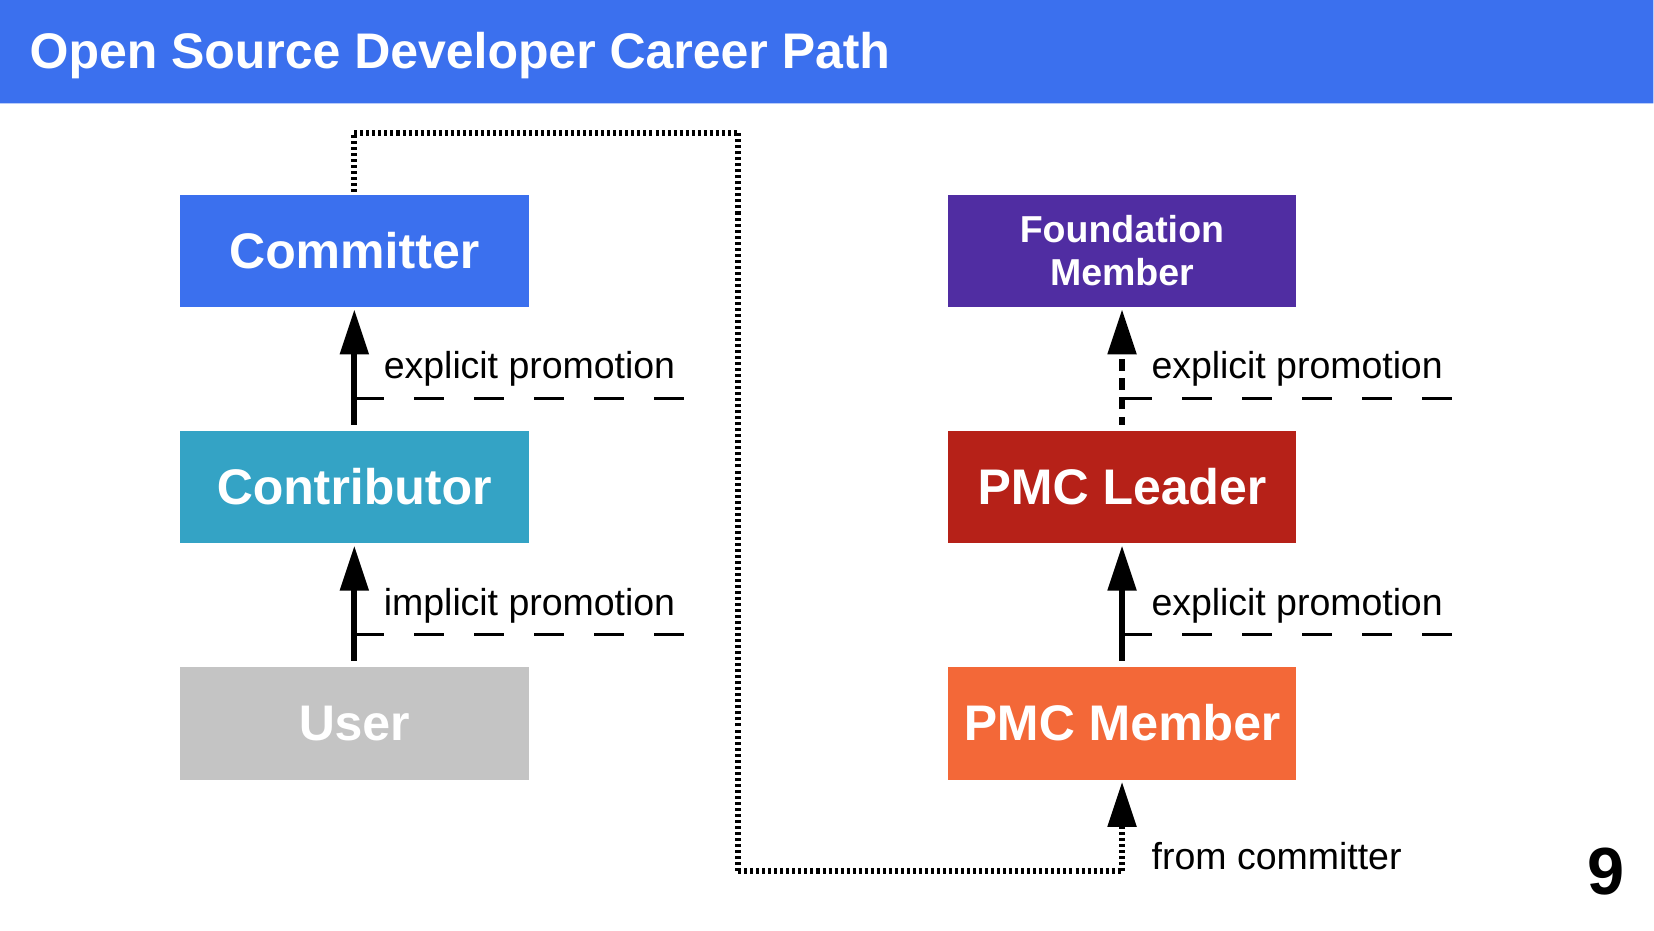

# Open Source Developer Career Path
Committer
Foundation
Member
explicit promotion
explicit promotion
Contributor
PMC Leader
implicit promotion
explicit promotion
User
PMC Member
from committer
Free / Libre and Open Source Software
9
© 2019 Dirk Riehle - All Rights Reserved